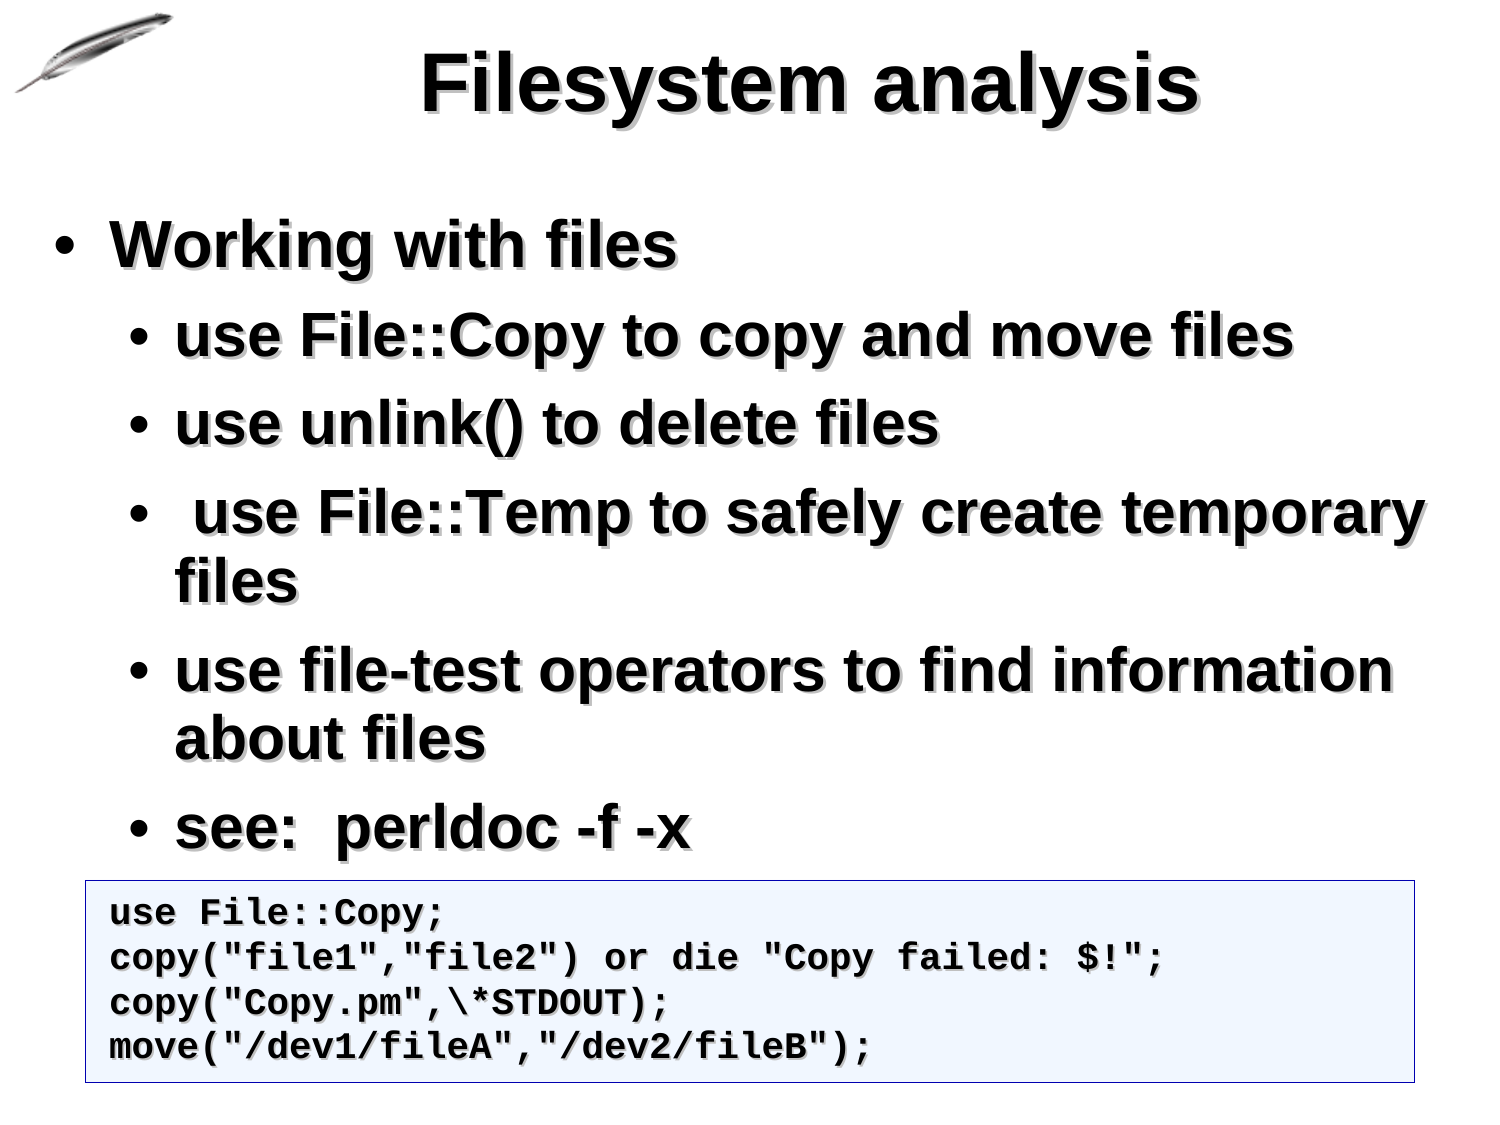

# Filesystem analysis
Working with ﬁles
use File::Copy to copy and move files
use unlink() to delete files
 use File::Temp to safely create temporary ﬁles
use file-test operators to find information about files
see: perldoc -f -x
use File::Copy;
copy("file1","file2") or die "Copy failed: $!";
copy("Copy.pm",\*STDOUT);
move("/dev1/fileA","/dev2/fileB");